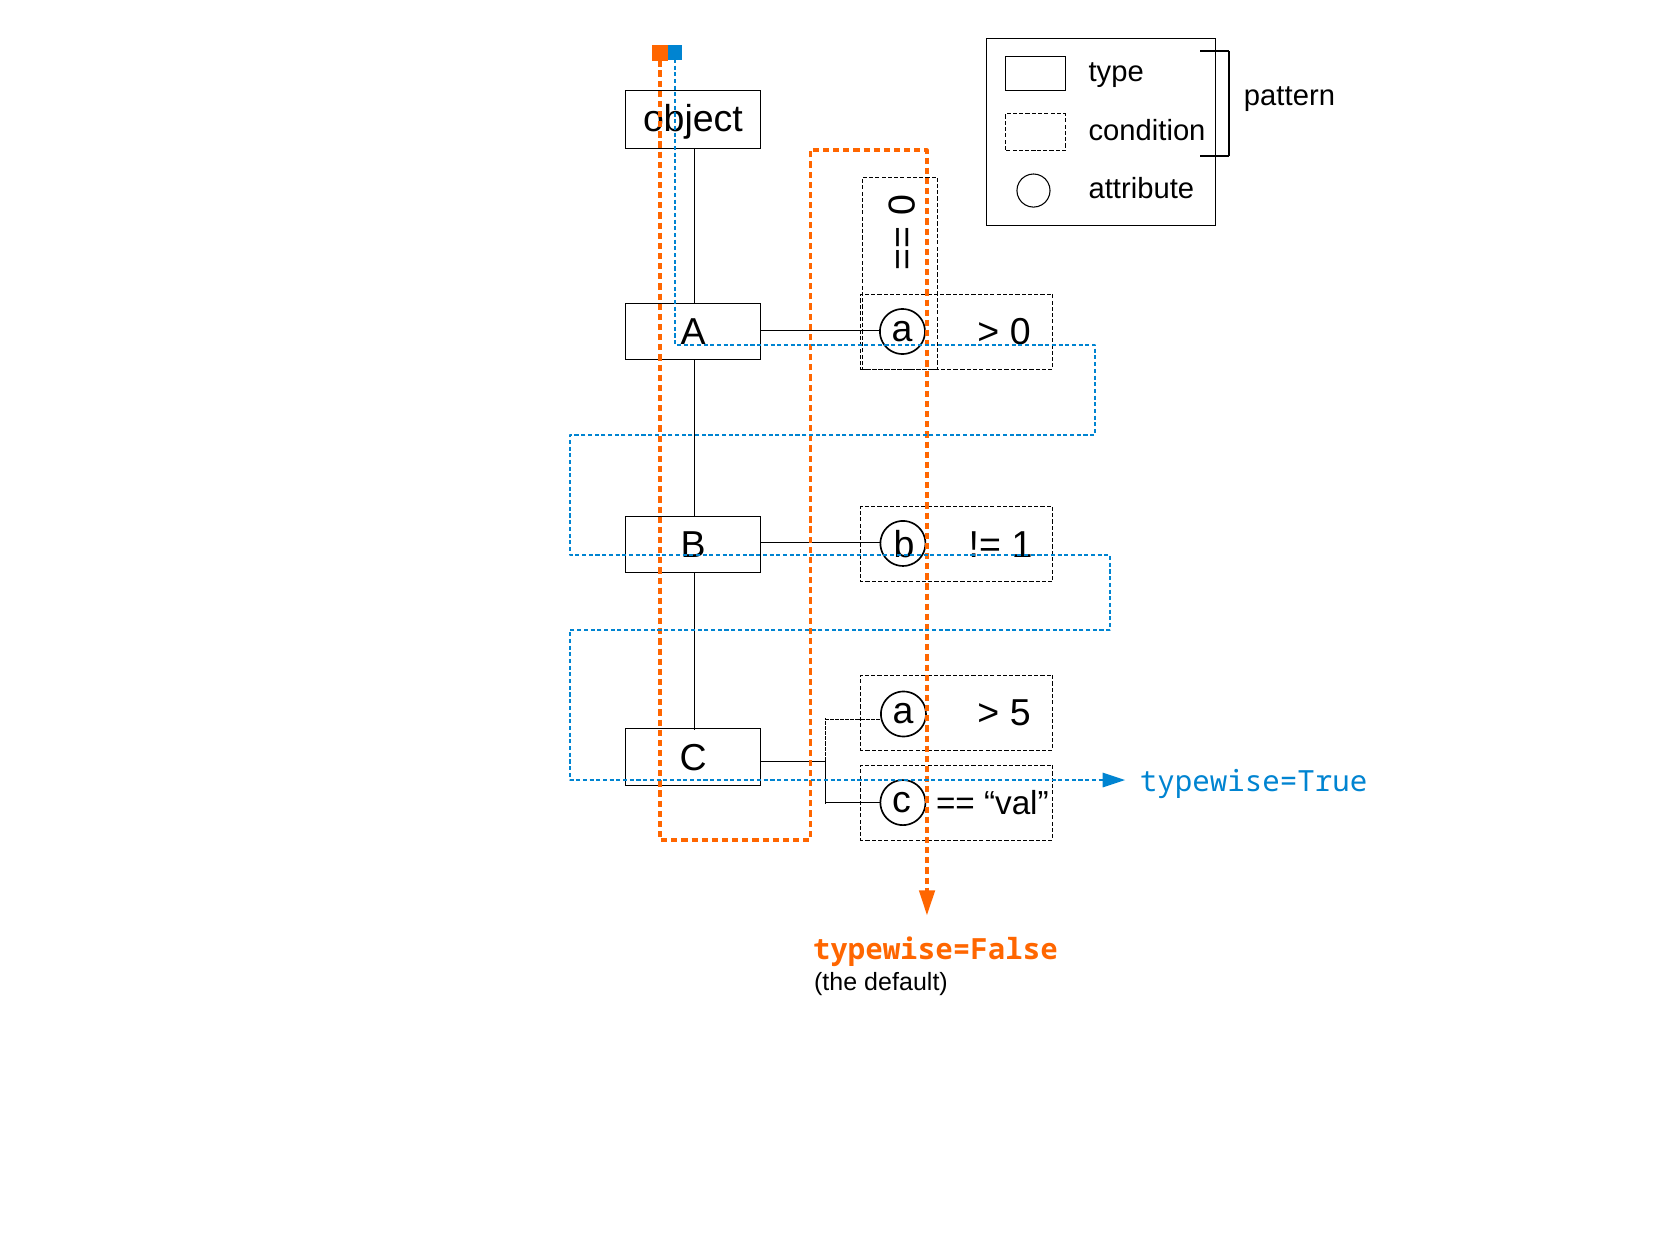

type
pattern
object
condition
attribute
== 0
a
A
> 0
!= 1
B
b
a
> 5
C
typewise=True
c
== “val”
typewise=False
(the default)